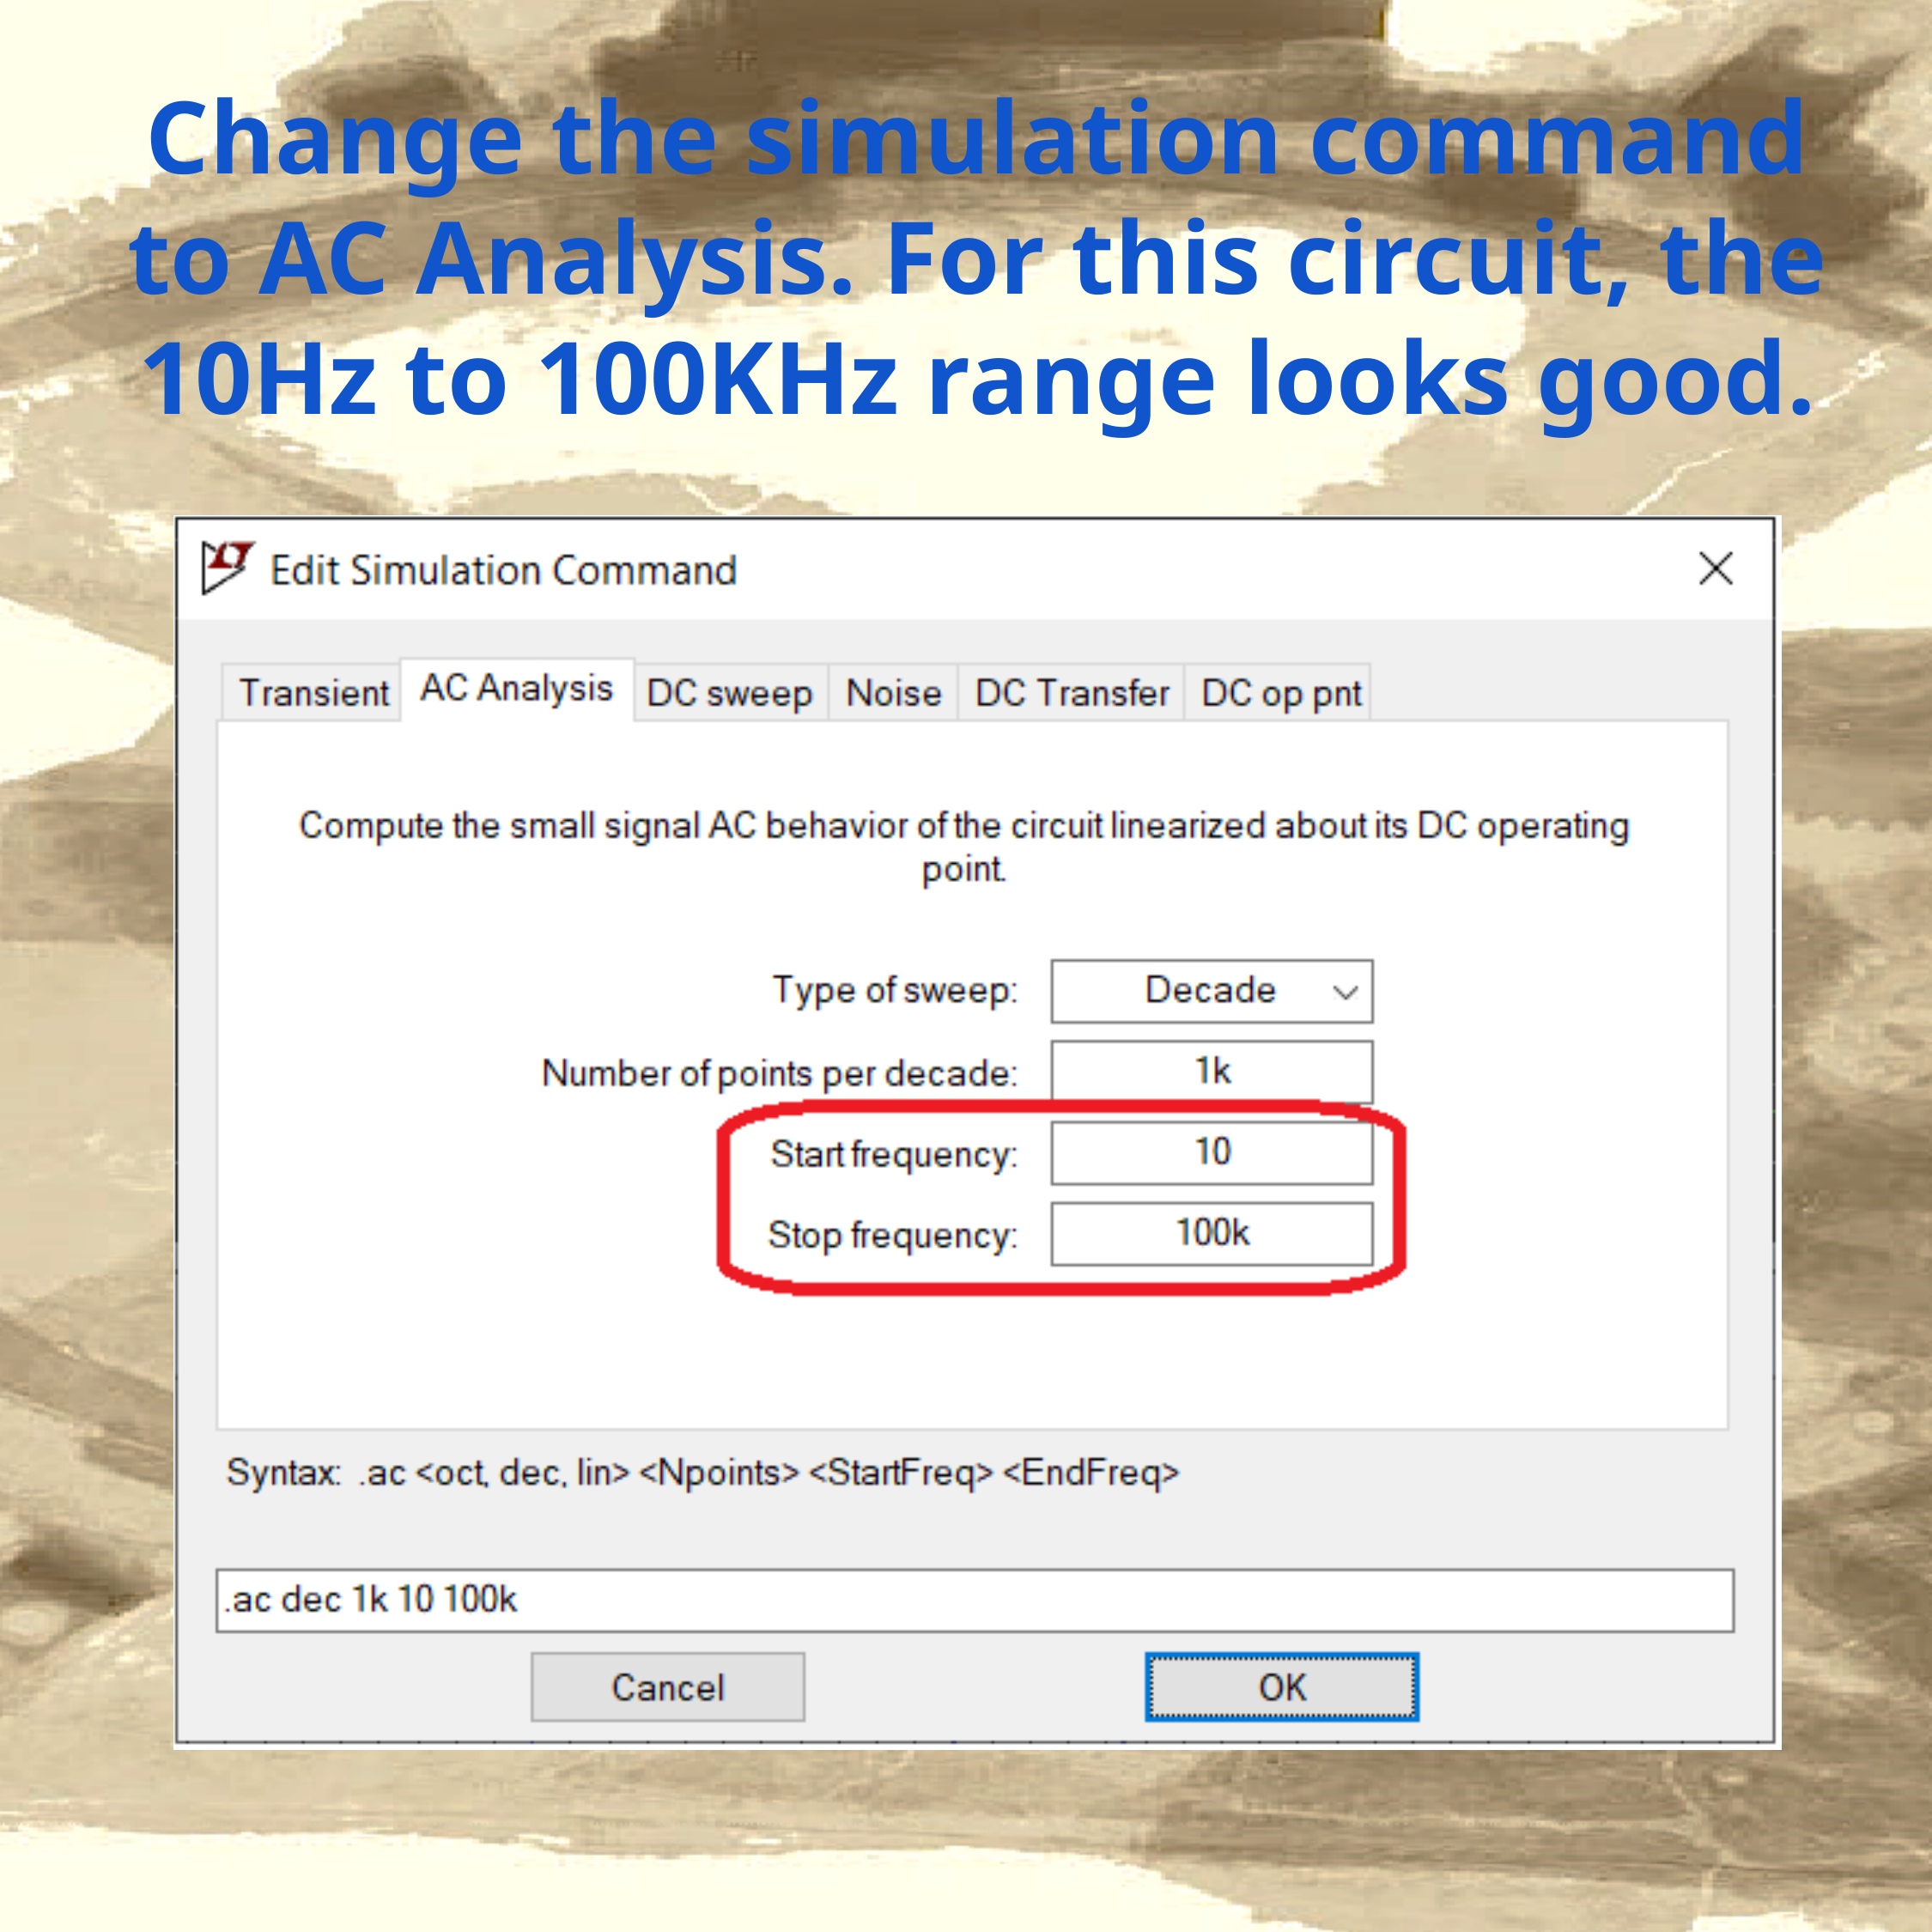

Change the simulation command to AC Analysis. For this circuit, the 10Hz to 100KHz range looks good.